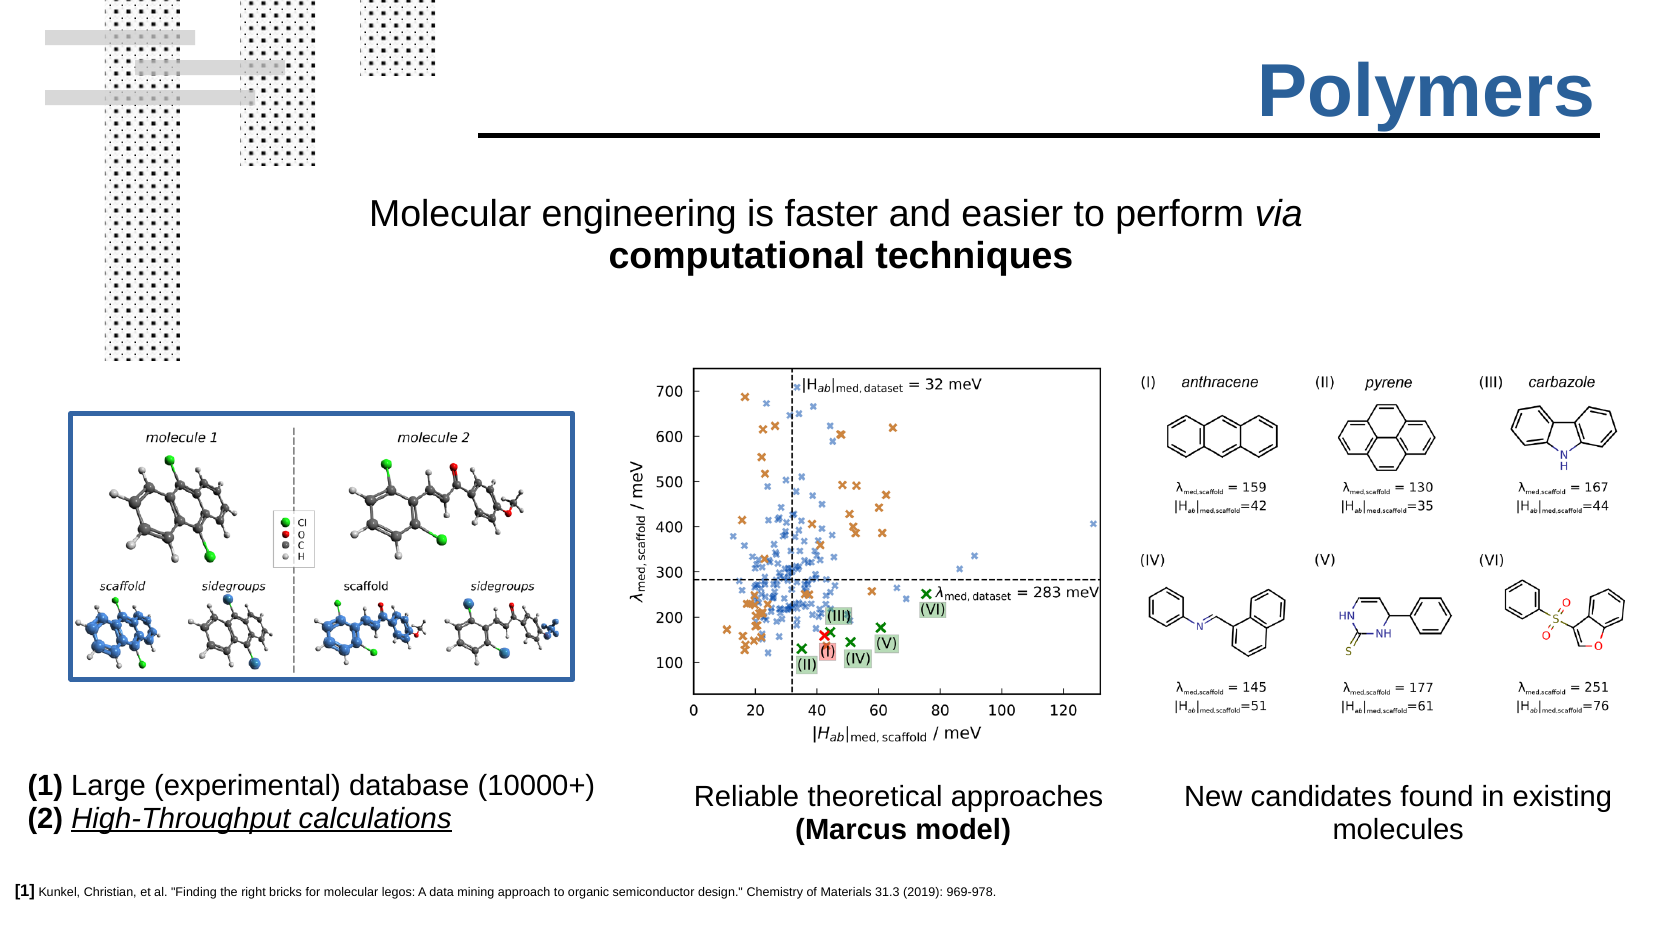

Polymers
Molecular engineering is faster and easier to perform via
computational techniques
(1) Large (experimental) database (10000+)
(2) High-Throughput calculations
Reliable theoretical approaches
(Marcus model)
New candidates found in existing
molecules
[1] Kunkel, Christian, et al. "Finding the right bricks for molecular legos: A data mining approach to organic semiconductor design." Chemistry of Materials 31.3 (2019): 969-978.